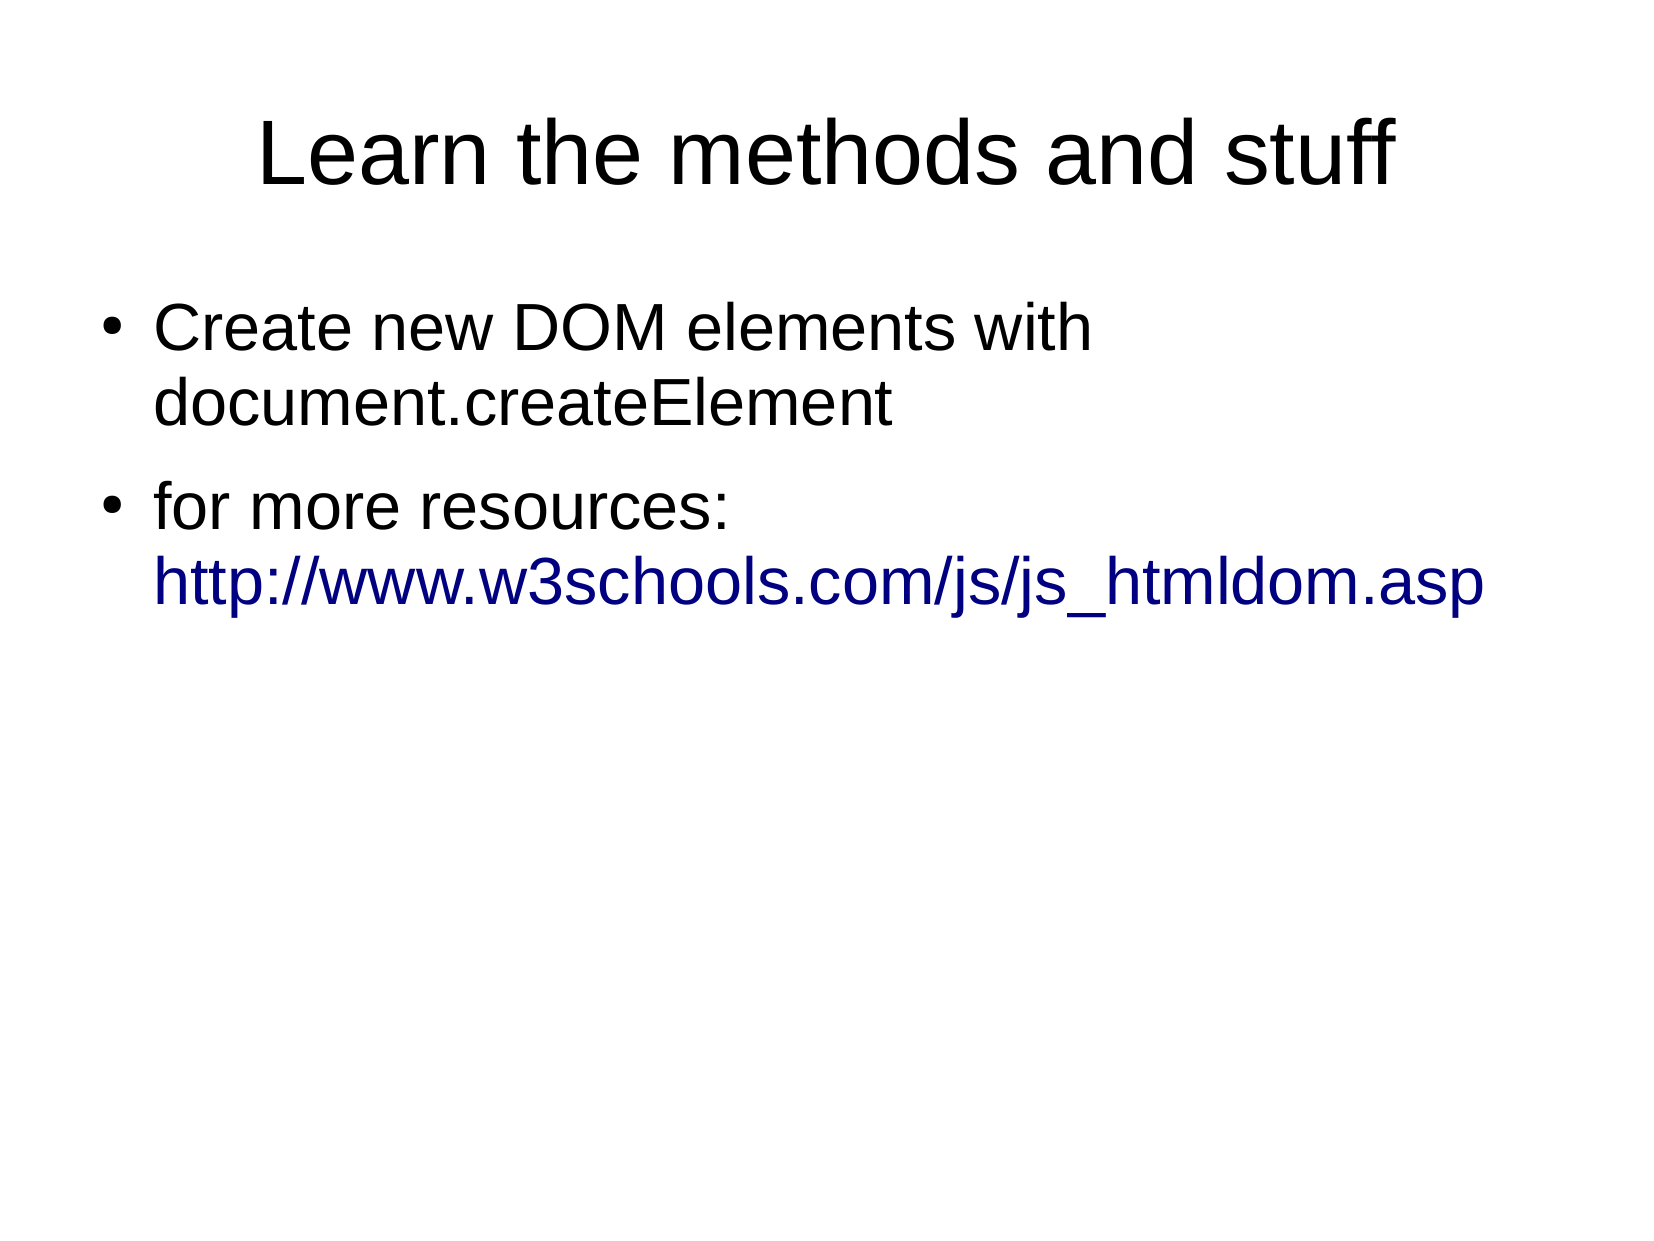

# Learn the methods and stuff
Create new DOM elements with document.createElement
for more resources:http://www.w3schools.com/js/js_htmldom.asp